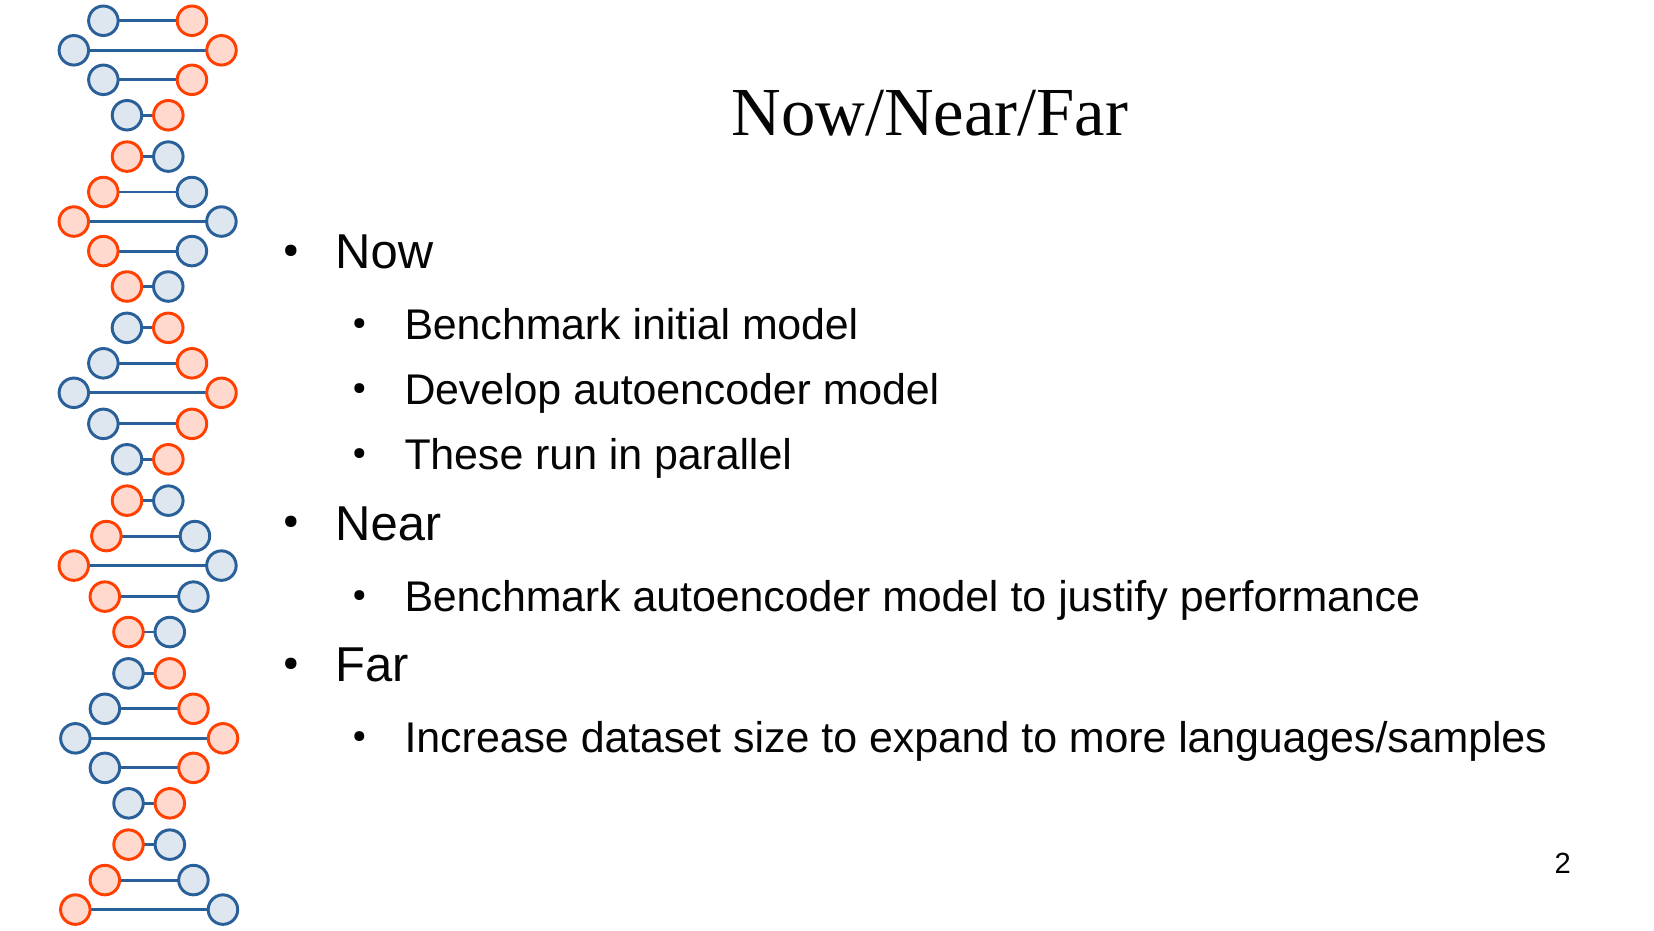

# Now/Near/Far
Now
Benchmark initial model
Develop autoencoder model
These run in parallel
Near
Benchmark autoencoder model to justify performance
Far
Increase dataset size to expand to more languages/samples
2